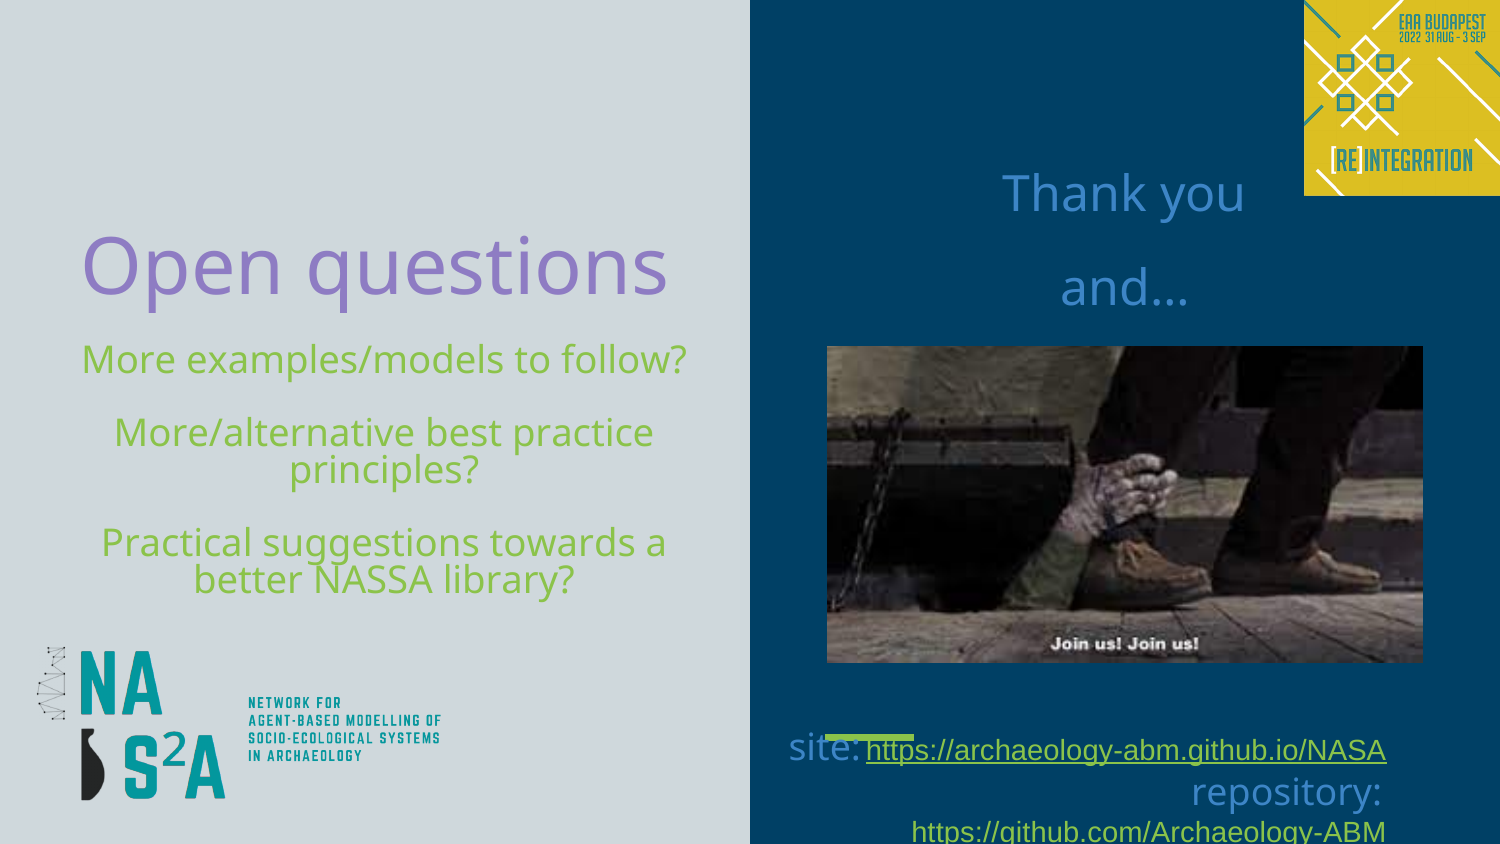

Thank you
and…
# Open questions
More examples/models to follow?
More/alternative best practice principles?
Practical suggestions towards a better NASSA library?
site: https://archaeology-abm.github.io/NASA
repository: https://github.com/Archaeology-ABM